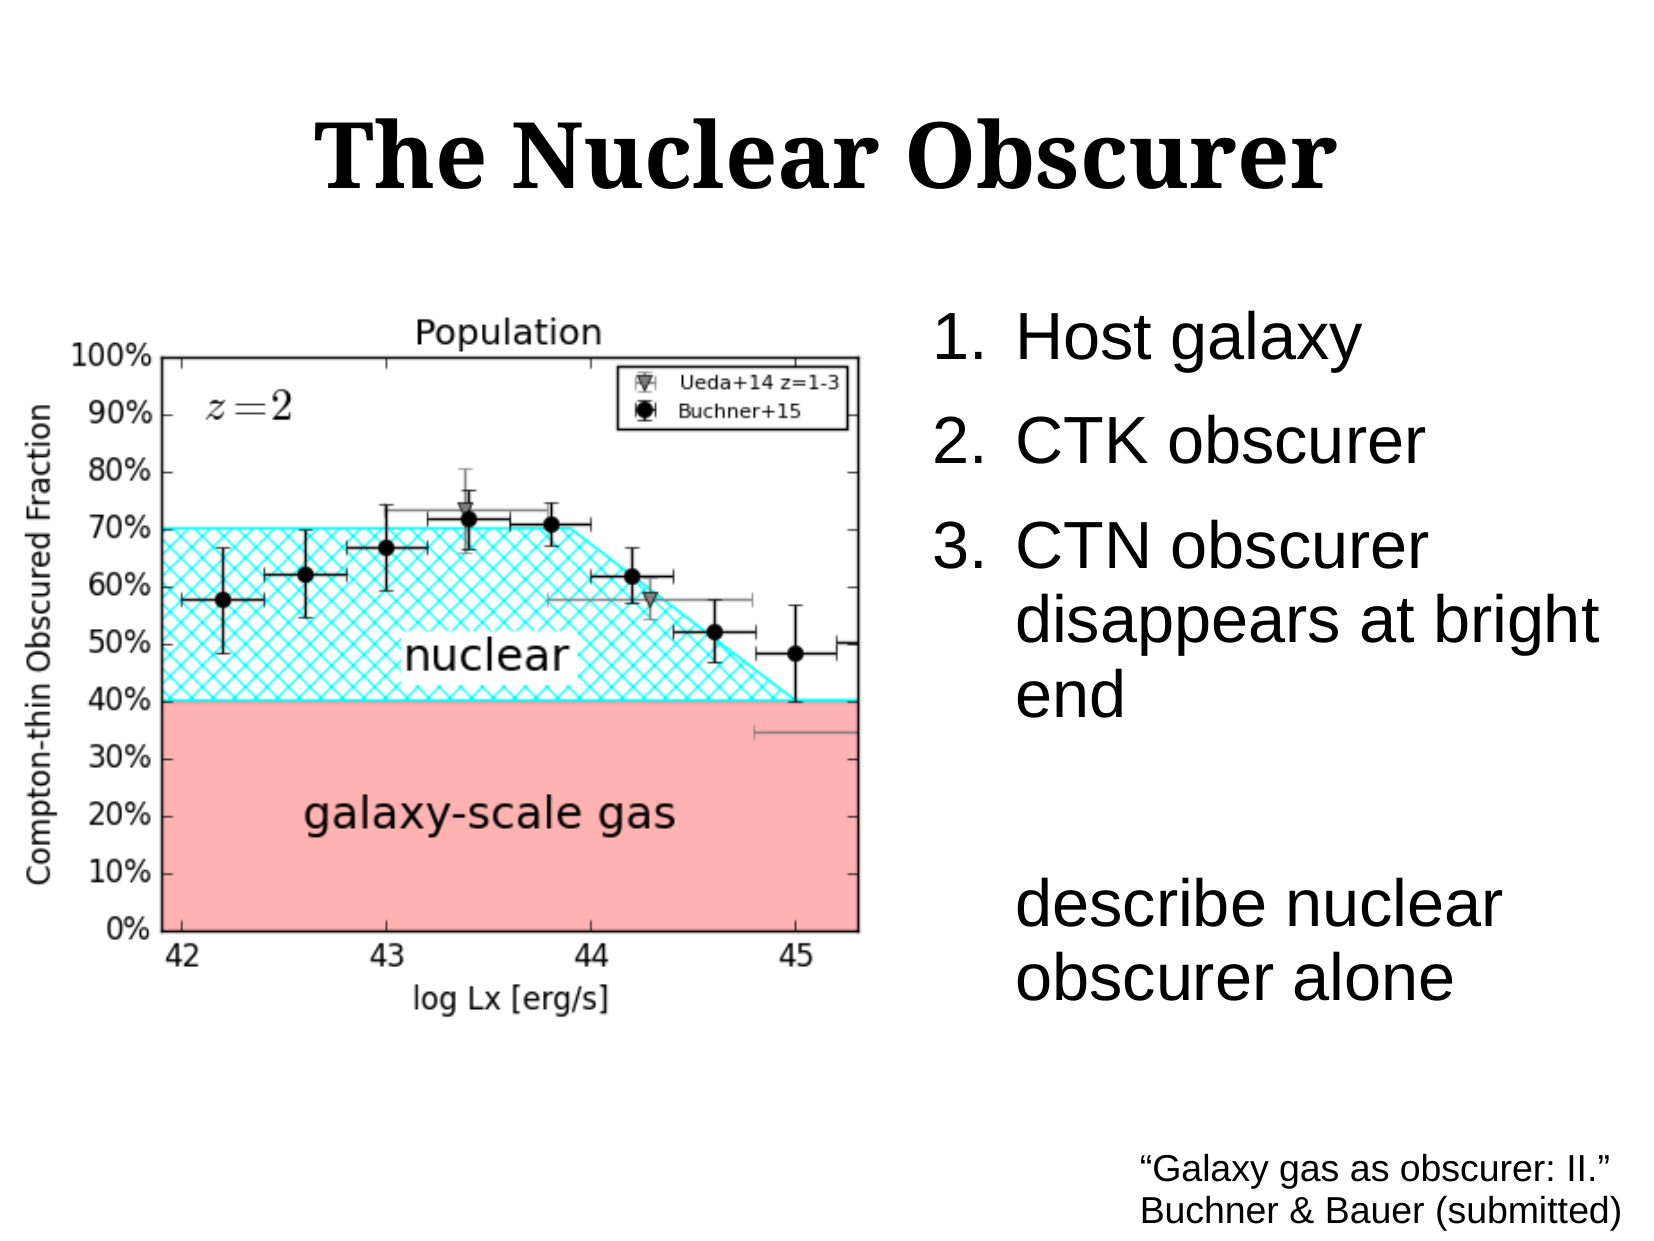

# The Nuclear Obscurer
Host galaxy
CTK obscurer
CTN obscurer
disappears at bright end
describe nuclear obscurer alone
“Galaxy gas as obscurer: II.”
Buchner & Bauer (submitted)